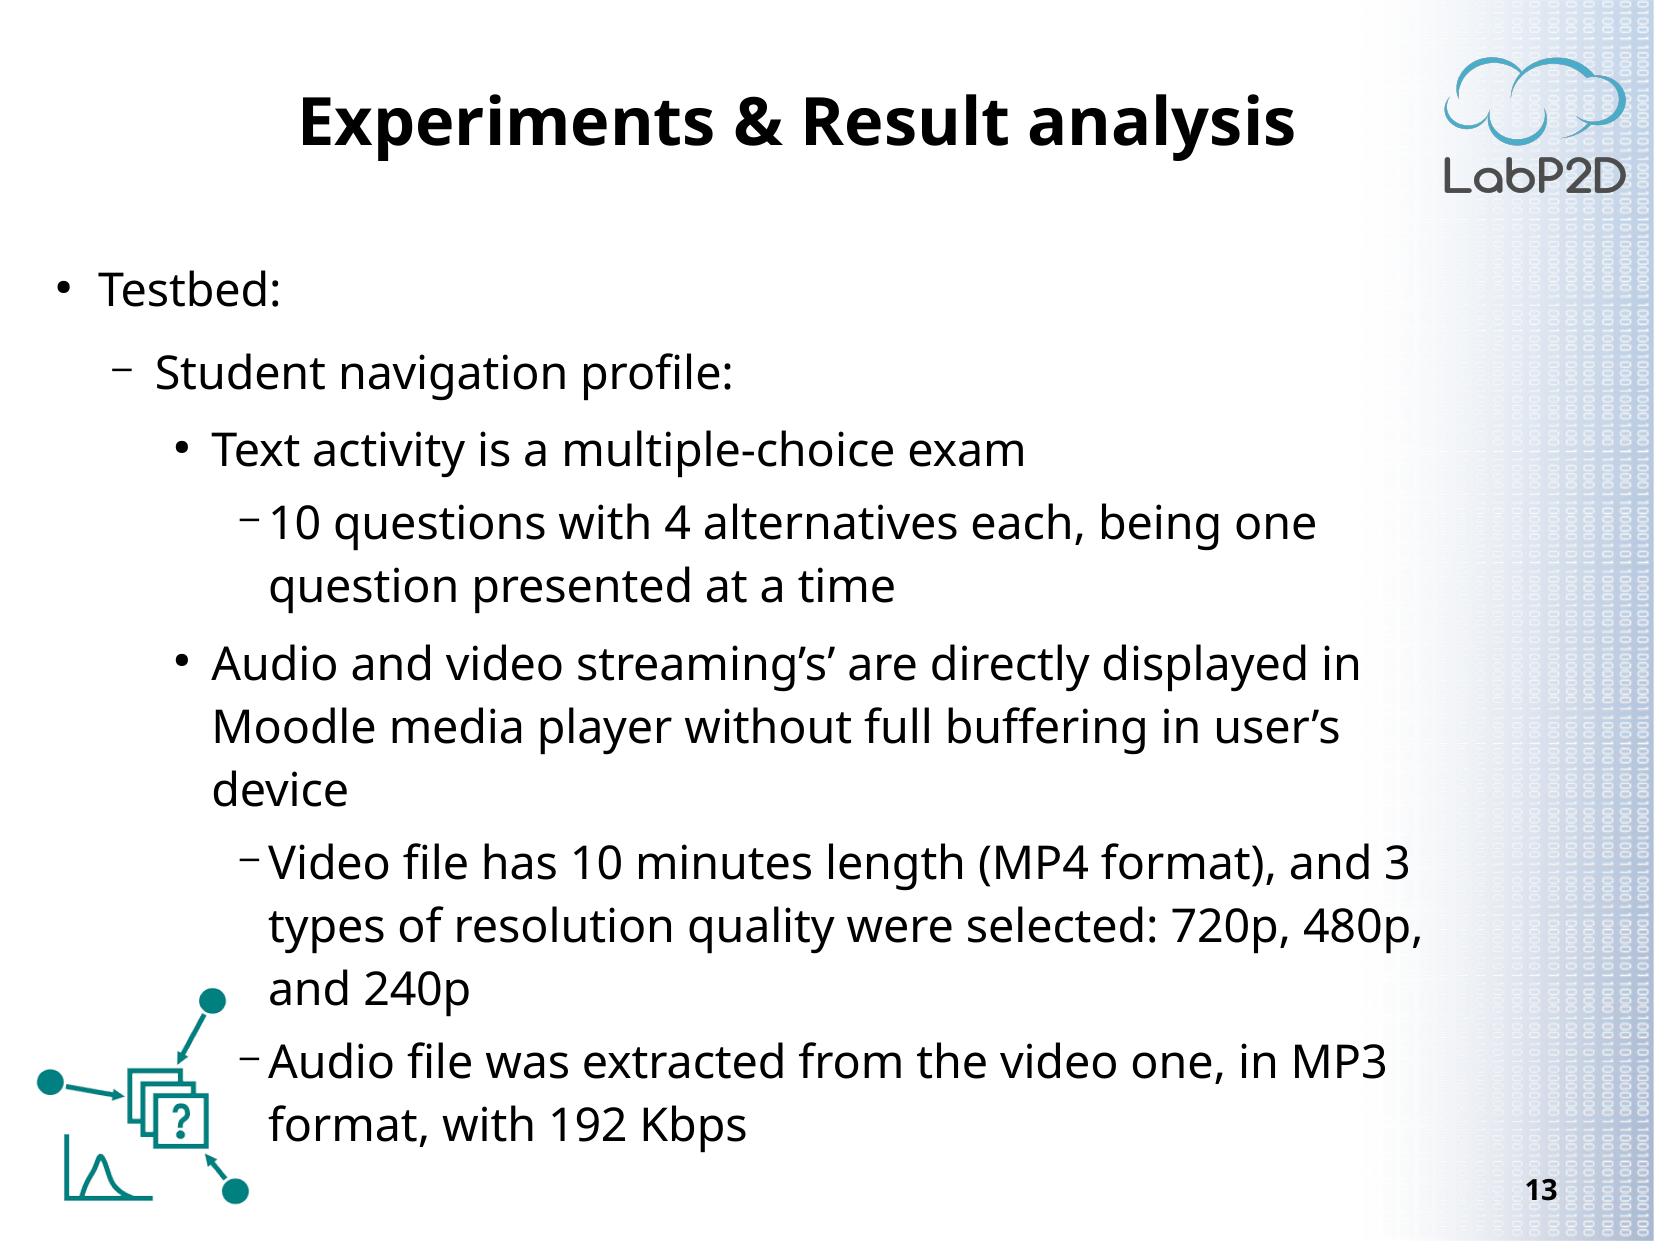

Experiments & Result analysis
# Testbed:
Student navigation profile:
Text activity is a multiple-choice exam
10 questions with 4 alternatives each, being one question presented at a time
Audio and video streaming’s’ are directly displayed in Moodle media player without full buffering in user’s device
Video file has 10 minutes length (MP4 format), and 3 types of resolution quality were selected: 720p, 480p, and 240p
Audio file was extracted from the video one, in MP3 format, with 192 Kbps
13